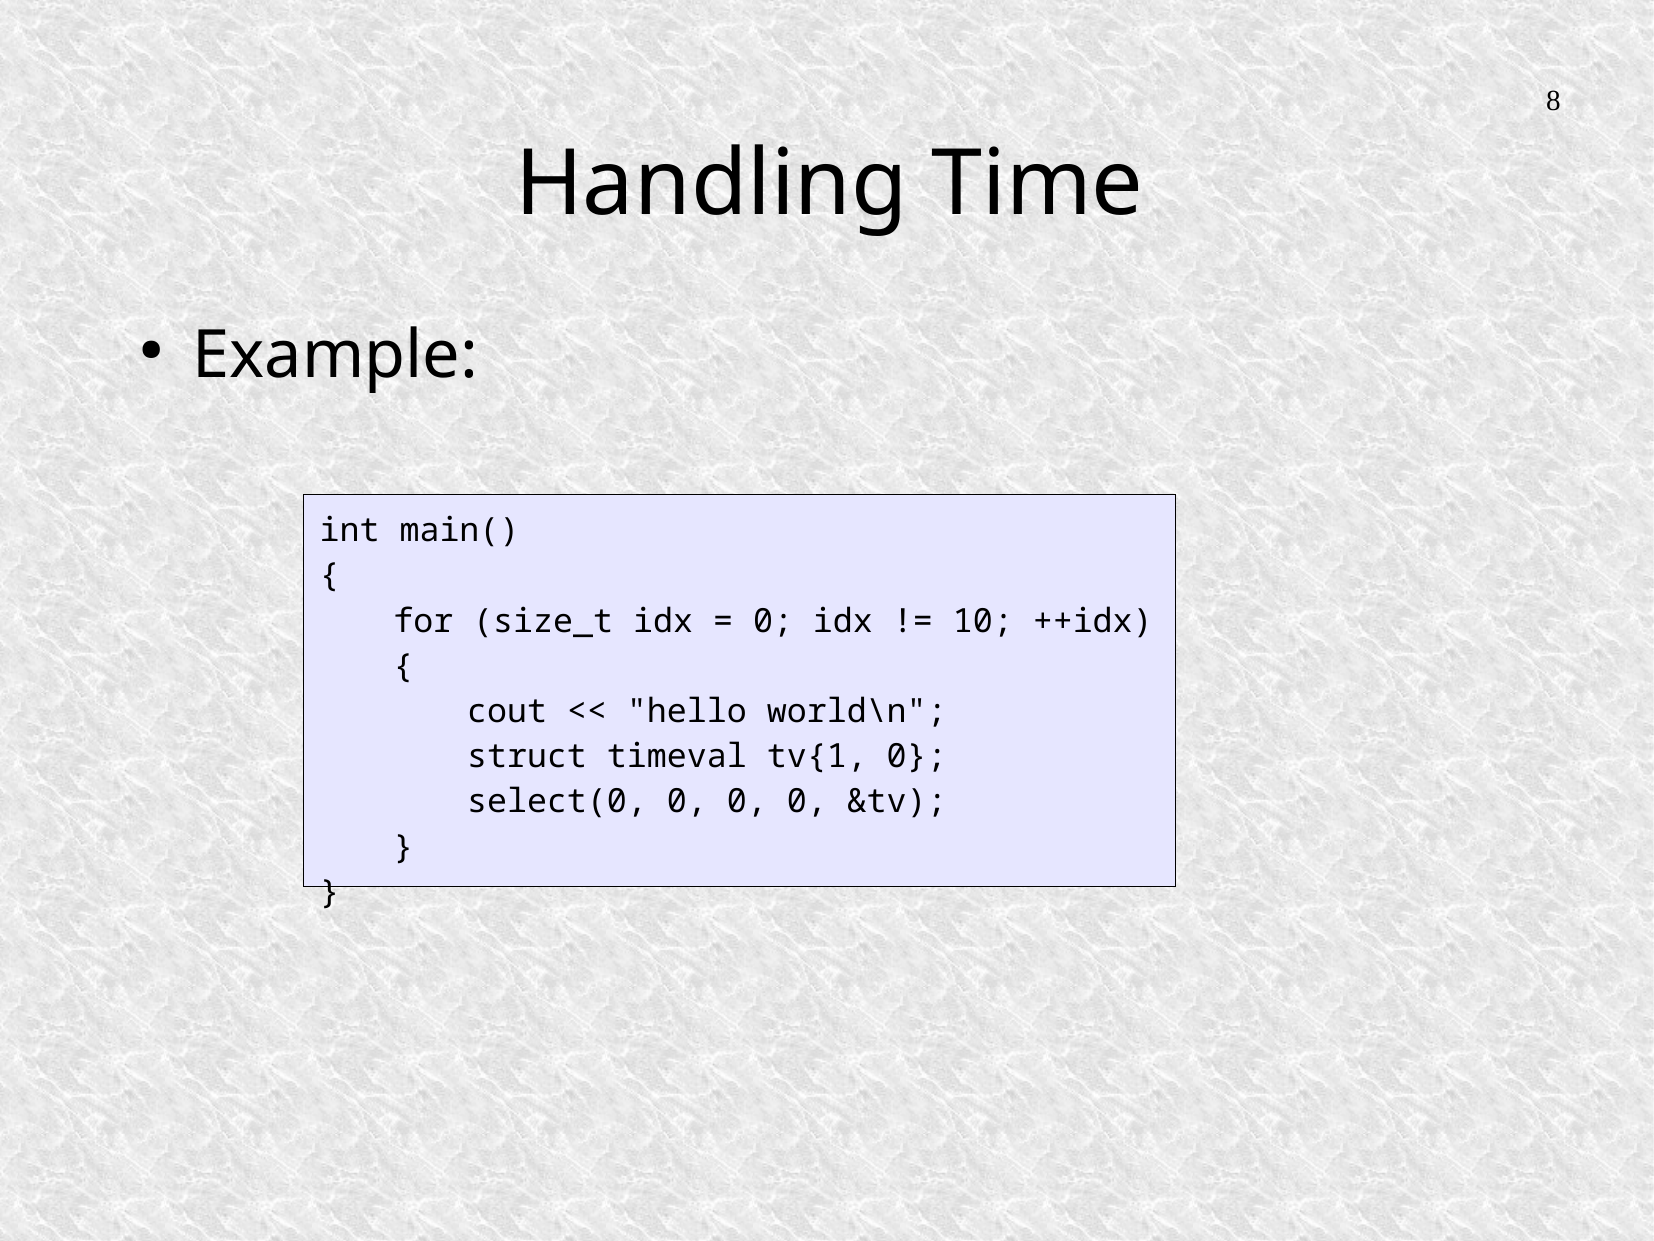

# Handling Time
8
Example:
int main()
{
	for (size_t idx = 0; idx != 10; ++idx)
	{
		cout << "hello world\n";
		struct timeval tv{1, 0};
		select(0, 0, 0, 0, &tv);
	}
}